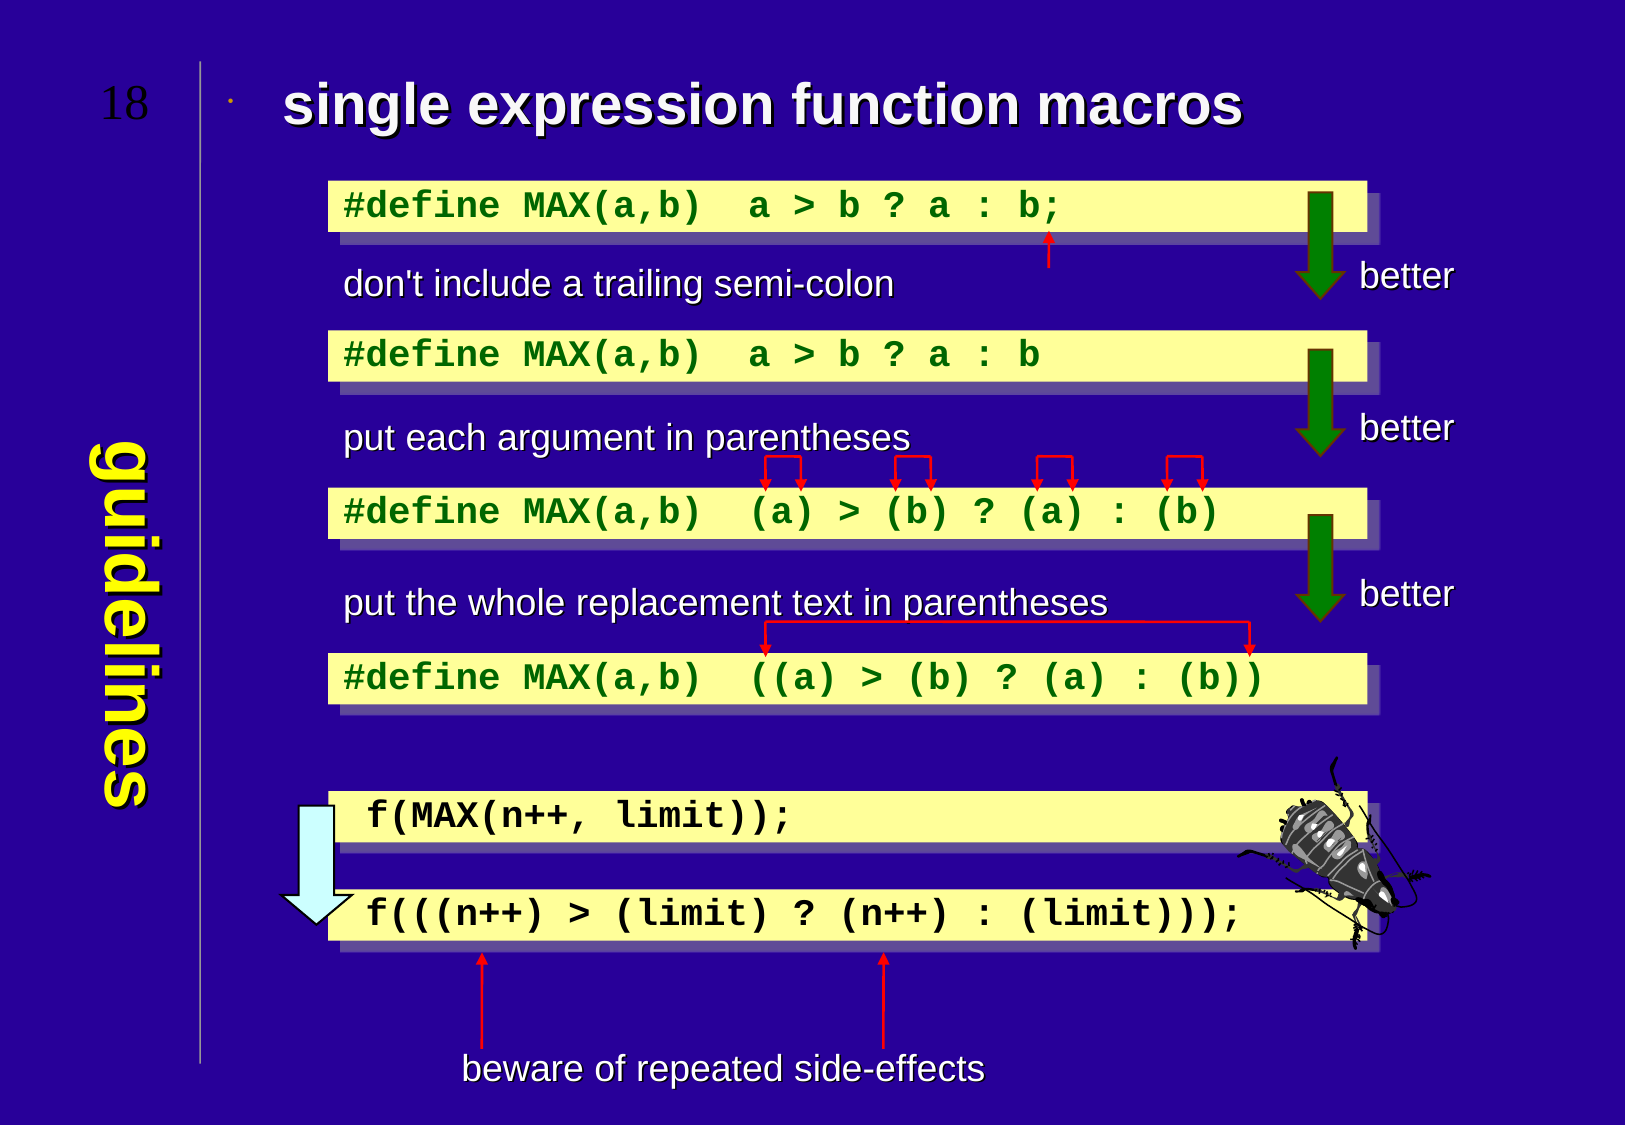

single expression function macros
18
#define MAX(a,b) a > b ? a : b;
# guidelines
better
don't include a trailing semi-colon
#define MAX(a,b) a > b ? a : b
better
put each argument in parentheses
#define MAX(a,b) (a) > (b) ? (a) : (b)
better
put the whole replacement text in parentheses
#define MAX(a,b) ((a) > (b) ? (a) : (b))
 f(MAX(n++, limit));
 f(((n++) > (limit) ? (n++) : (limit)));
beware of repeated side-effects